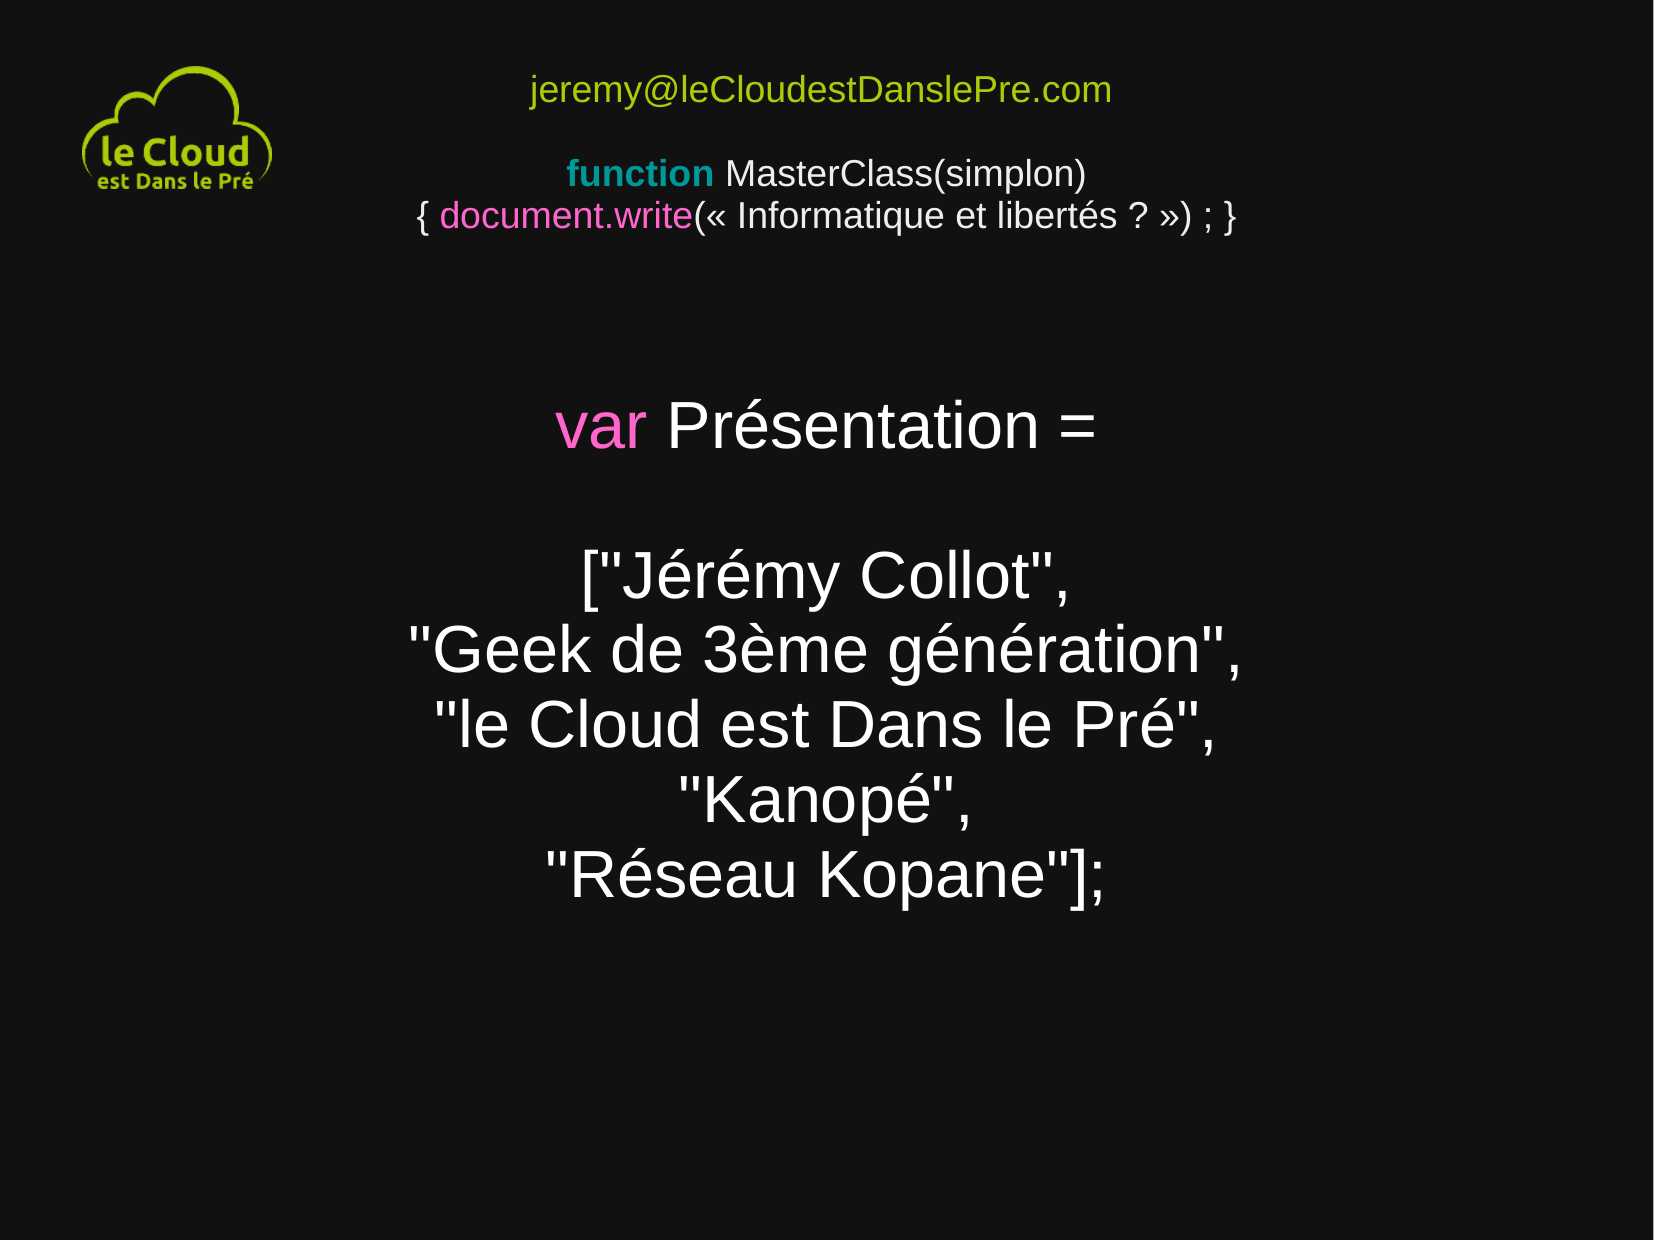

# jeremy@leCloudestDanslePre.com function MasterClass(simplon) { document.write(« Informatique et libertés ? ») ; }
var Présentation =
["Jérémy Collot",
"Geek de 3ème génération",
"le Cloud est Dans le Pré",
"Kanopé",
"Réseau Kopane"];